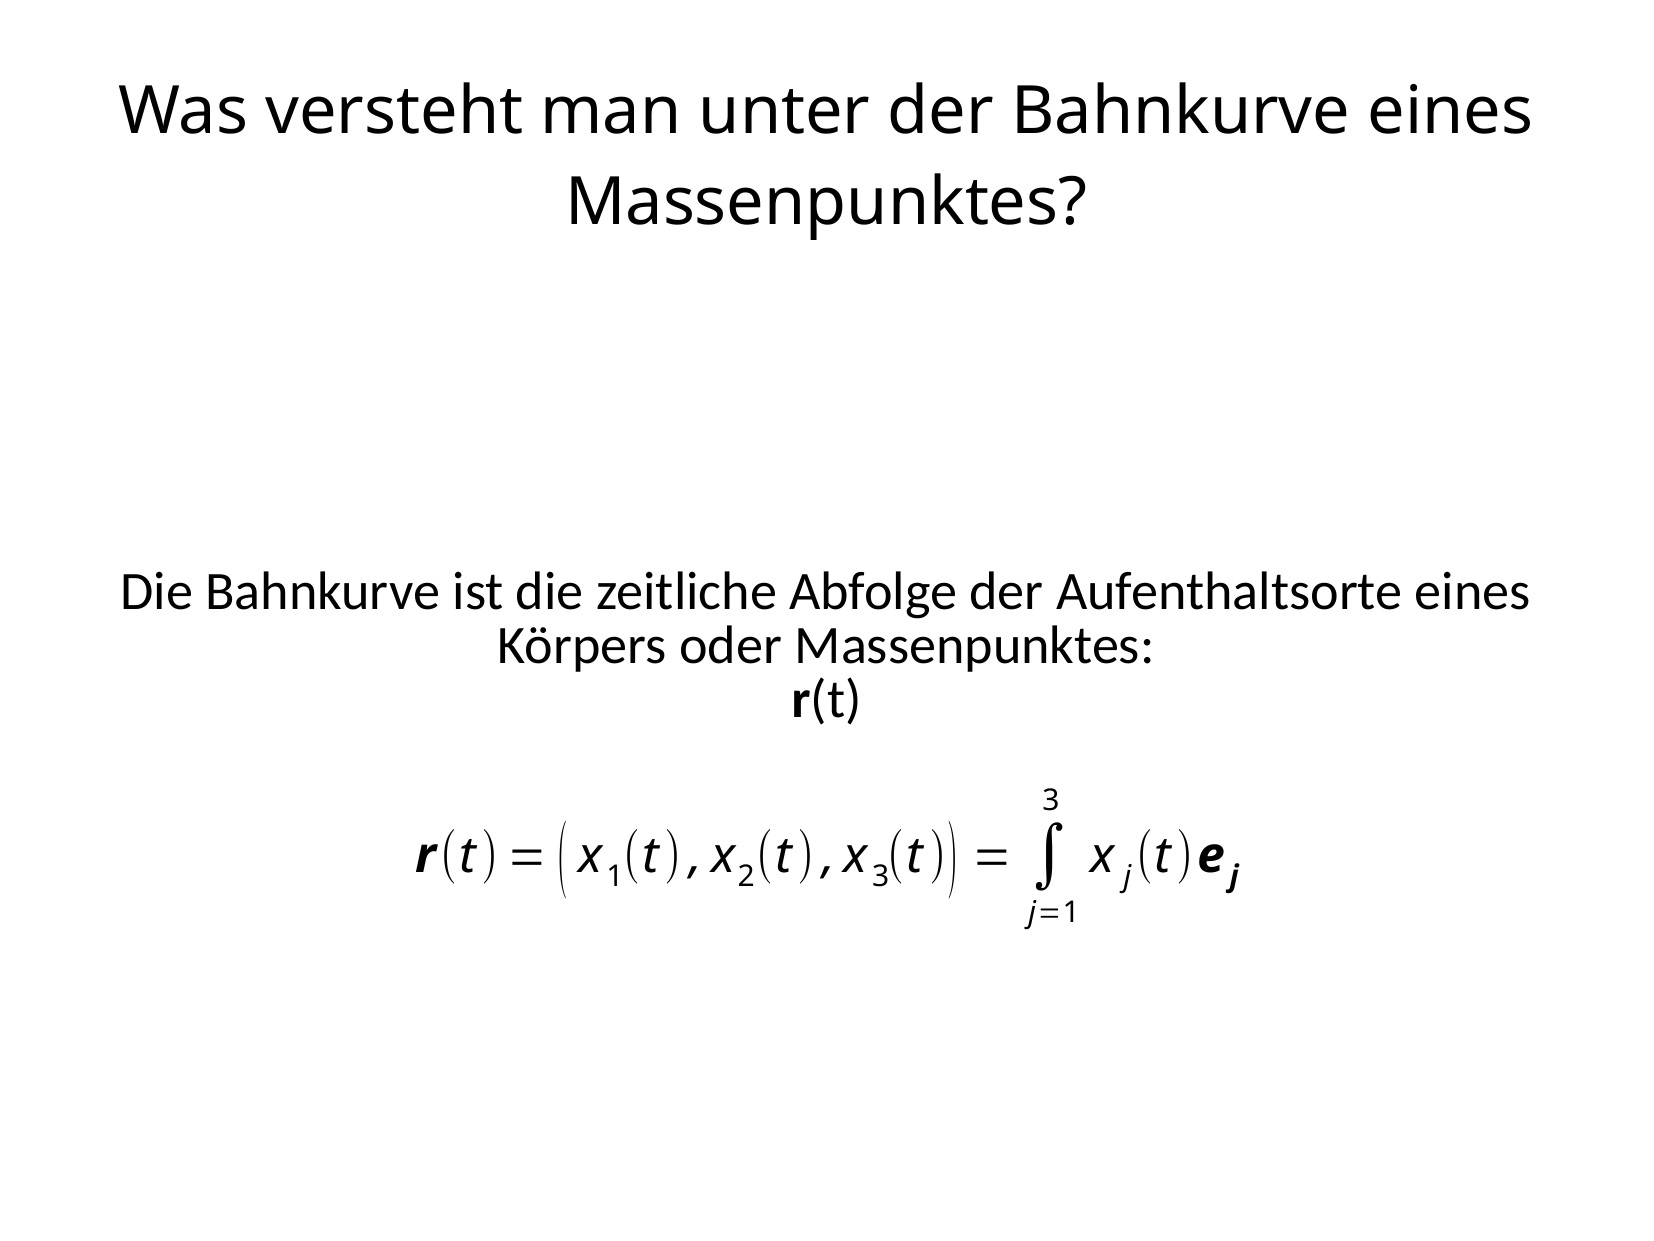

# Was versteht man unter der Bahnkurve eines Massenpunktes?
Die Bahnkurve ist die zeitliche Abfolge der Aufenthaltsorte eines Körpers oder Massenpunktes:
r(t)